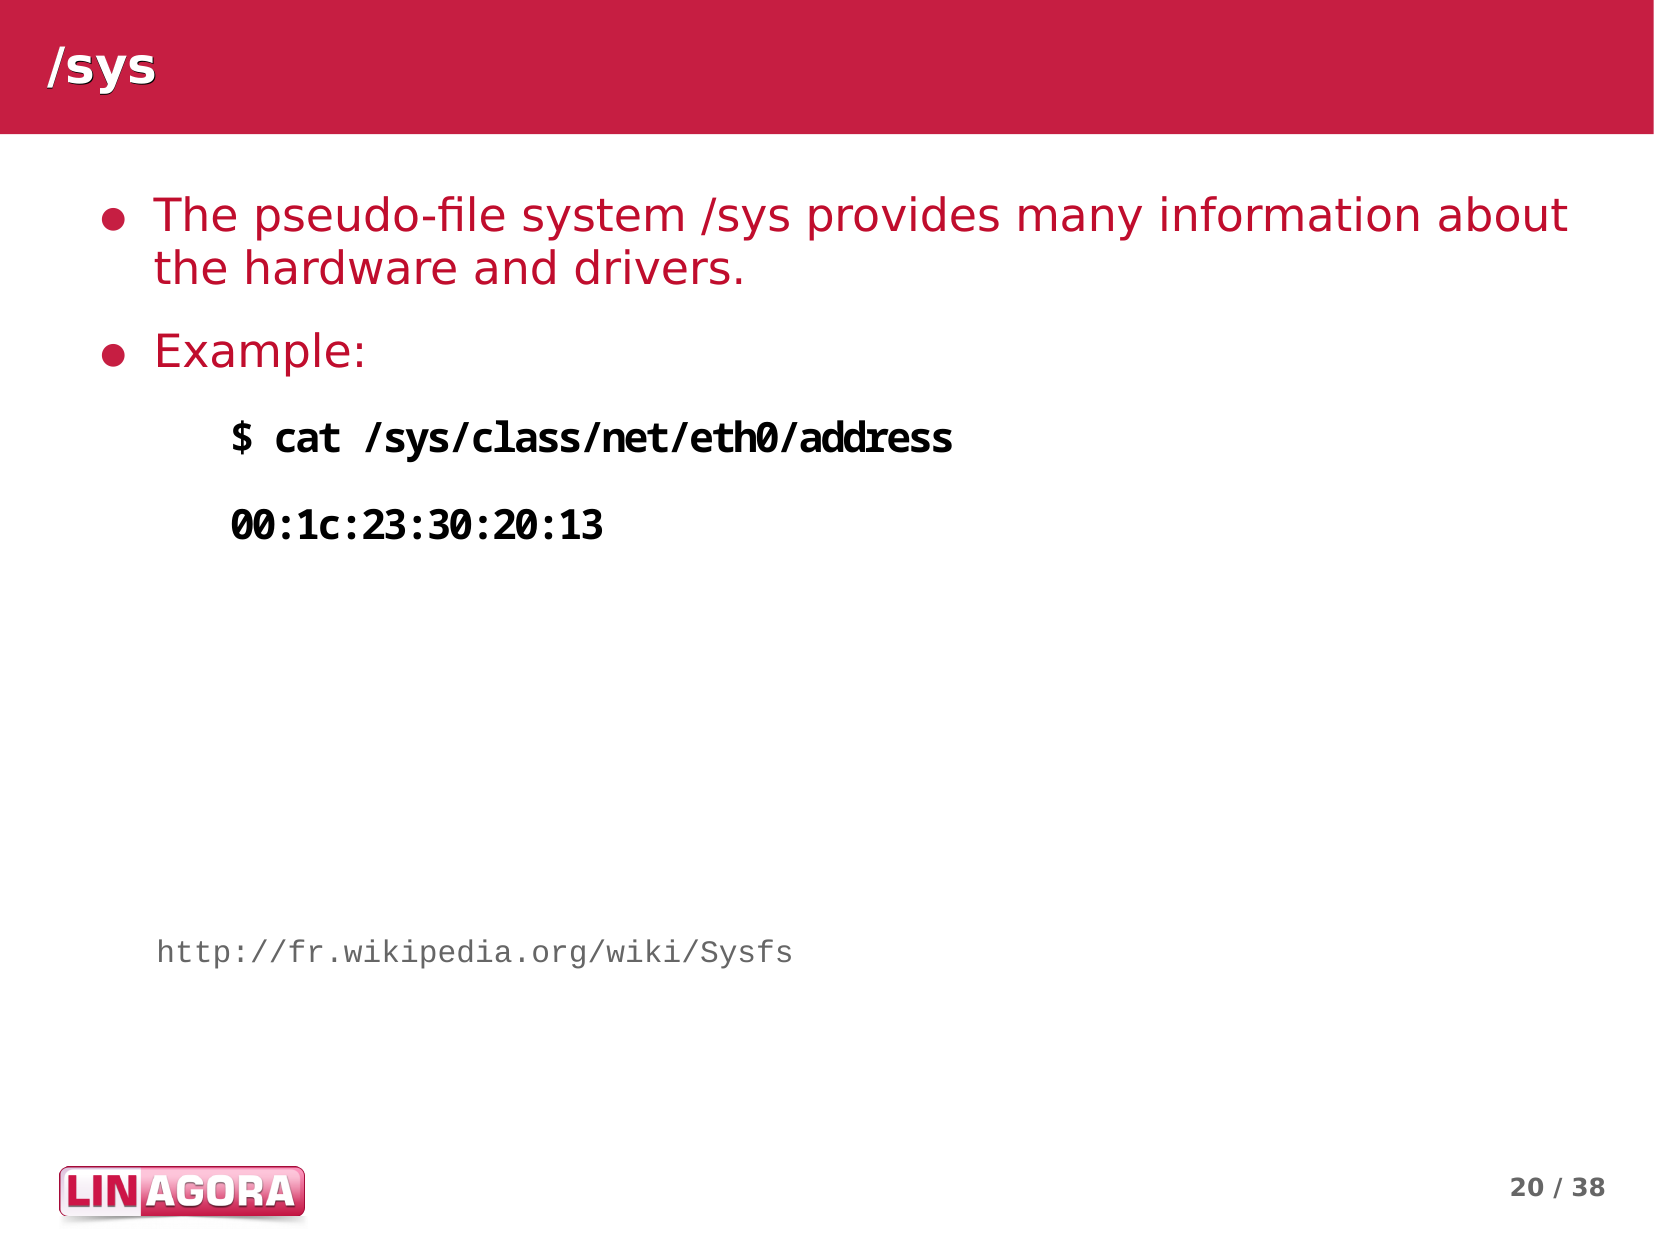

# /sys
The pseudo-file system /sys provides many information about the hardware and drivers.
Example:
$ cat /sys/class/net/eth0/address
00:1c:23:30:20:13
http://fr.wikipedia.org/wiki/Sysfs